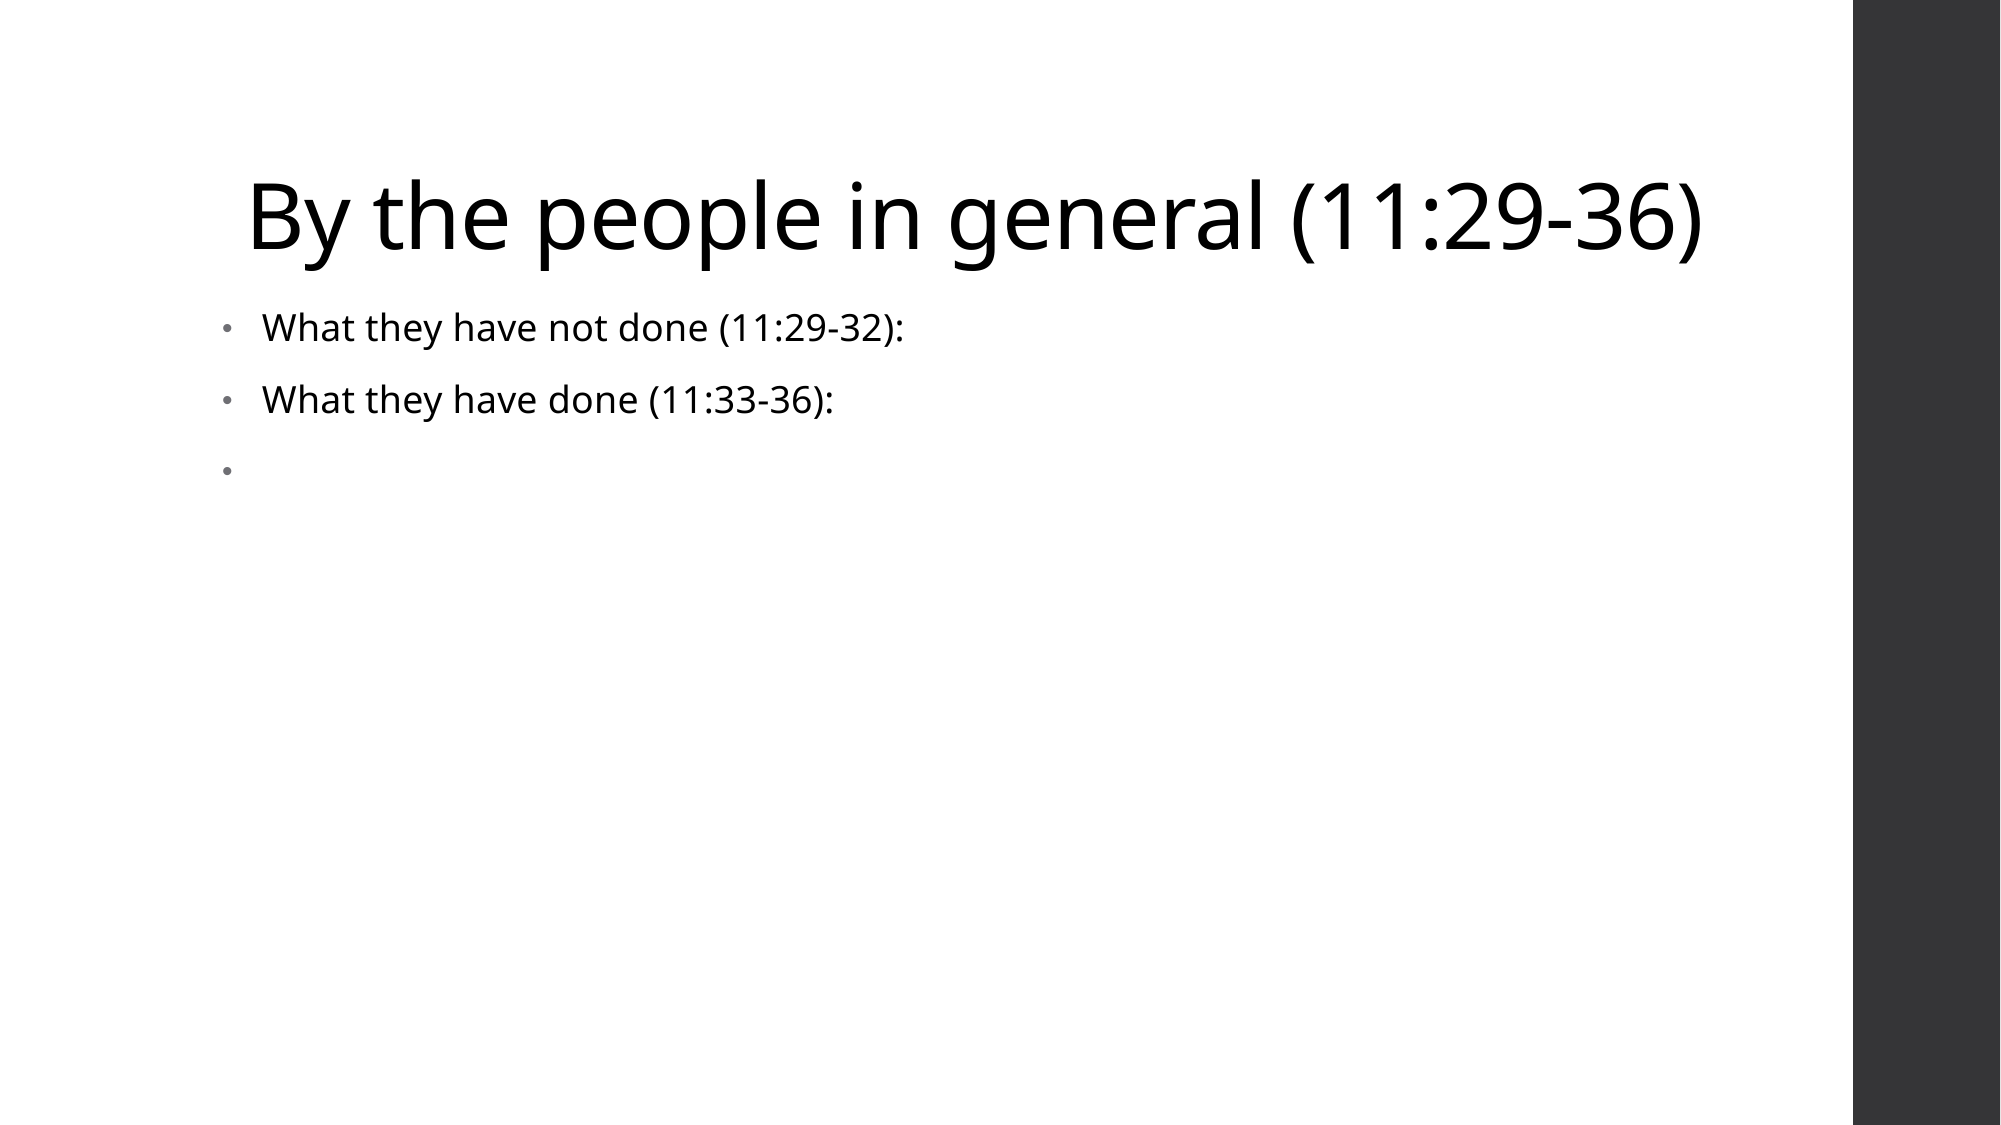

# By the people in general (11:29-36)
 What they have not done (11:29-32):
 What they have done (11:33-36):